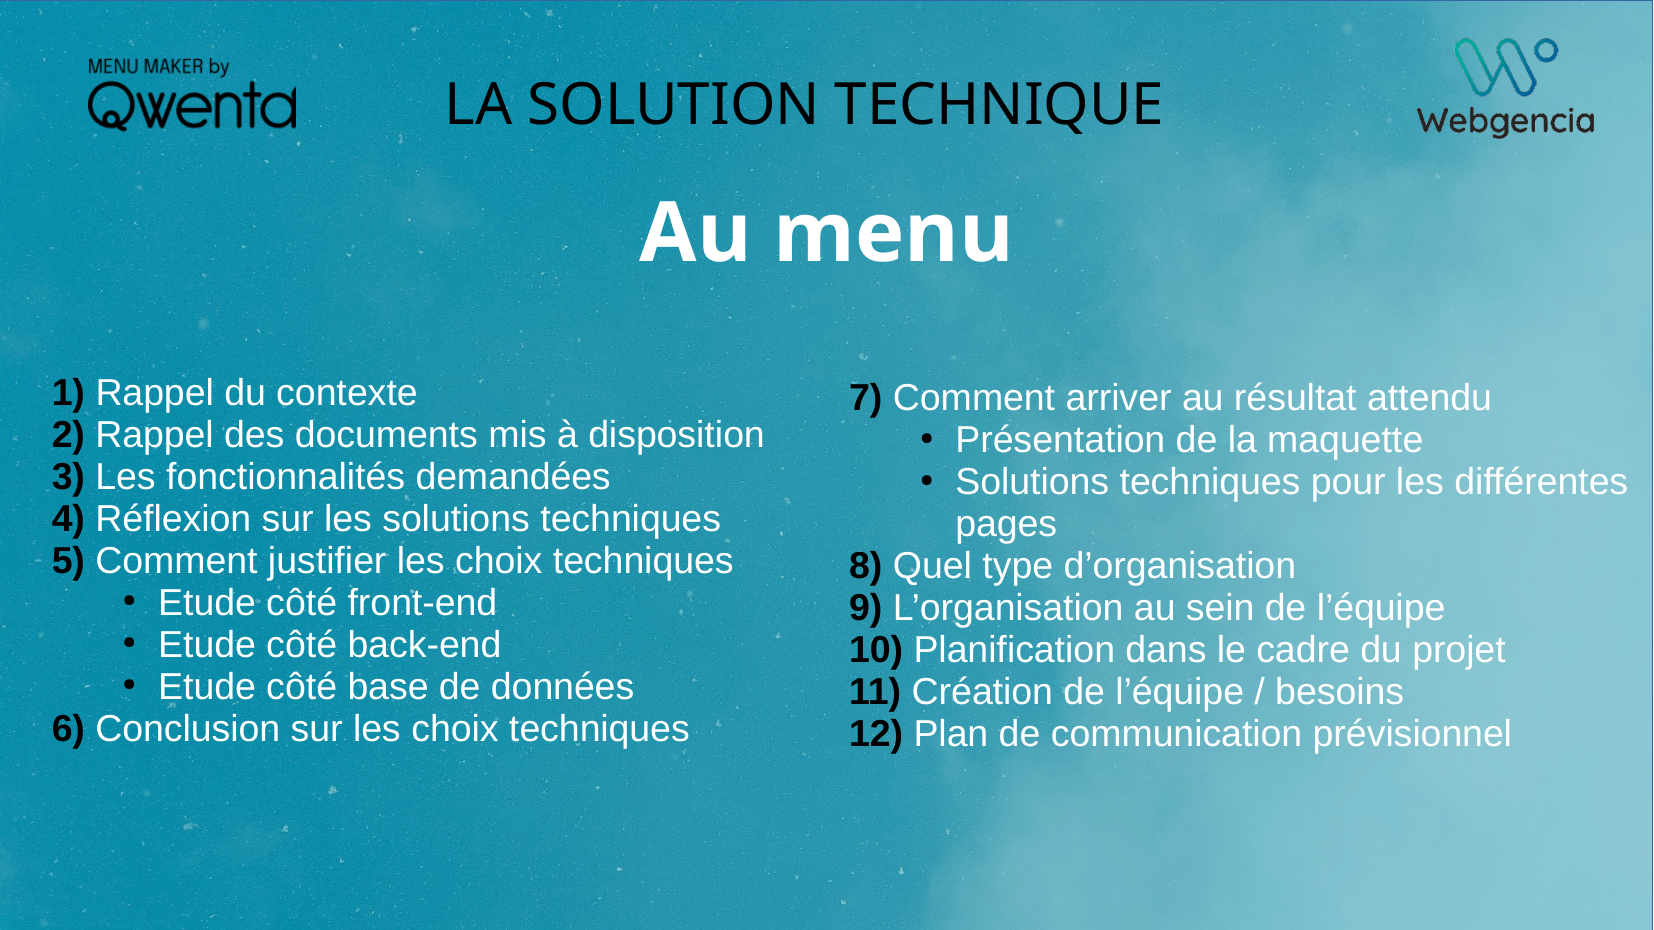

LA SOLUTION TECHNIQUE
# Au menu
1) Rappel du contexte
2) Rappel des documents mis à disposition
3) Les fonctionnalités demandées
4) Réflexion sur les solutions techniques
5) Comment justifier les choix techniques
Etude côté front-end
Etude côté back-end
Etude côté base de données
6) Conclusion sur les choix techniques
7) Comment arriver au résultat attendu
Présentation de la maquette
Solutions techniques pour les différentes pages
8) Quel type d’organisation
9) L’organisation au sein de l’équipe
10) Planification dans le cadre du projet
11) Création de l’équipe / besoins
12) Plan de communication prévisionnel